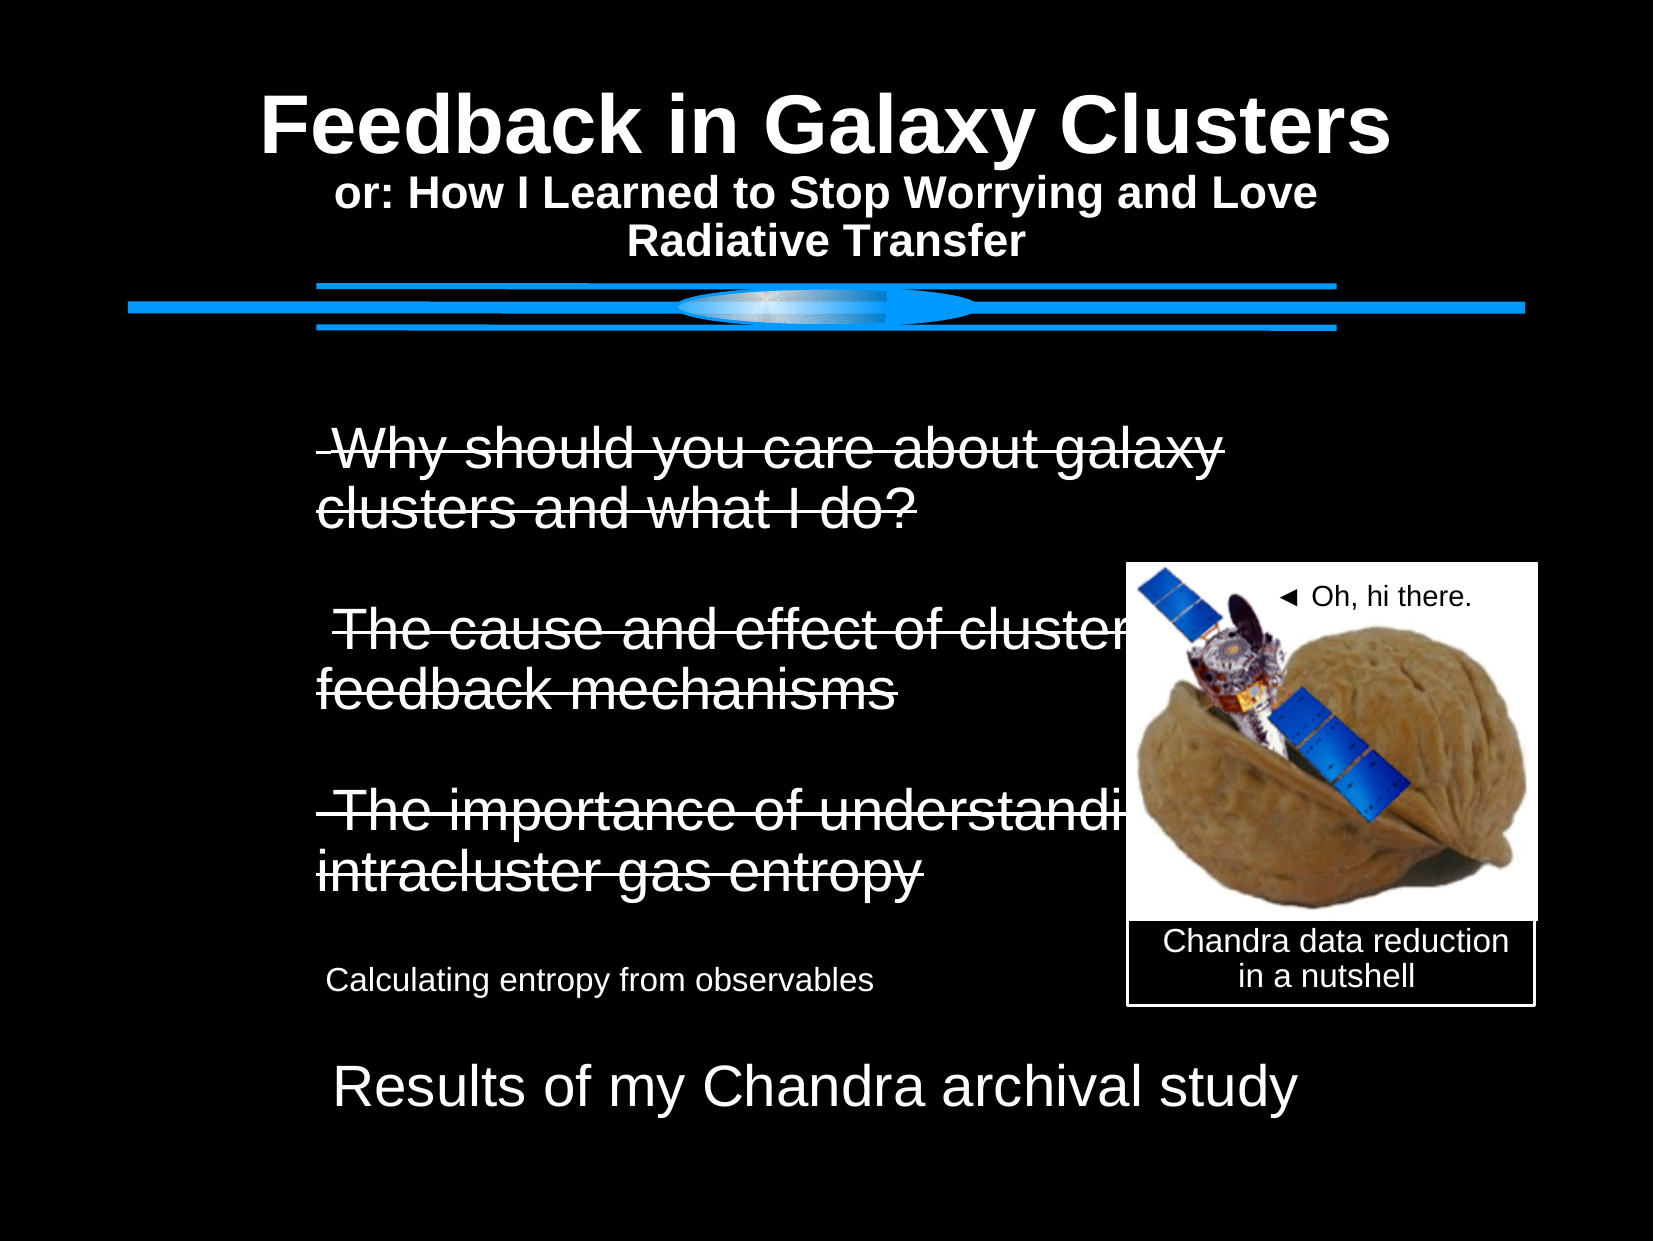

Feedback in Galaxy Clusters
or: How I Learned to Stop Worrying and Love Radiative Transfer
 Why should you care about galaxy clusters and what I do?
 The cause and effect of cluster feedback mechanisms
 The importance of understanding intracluster gas entropy
 Calculating entropy from observables
 Results of my Chandra archival study
◄ Oh, hi there.
 Chandra data reduction in a nutshell